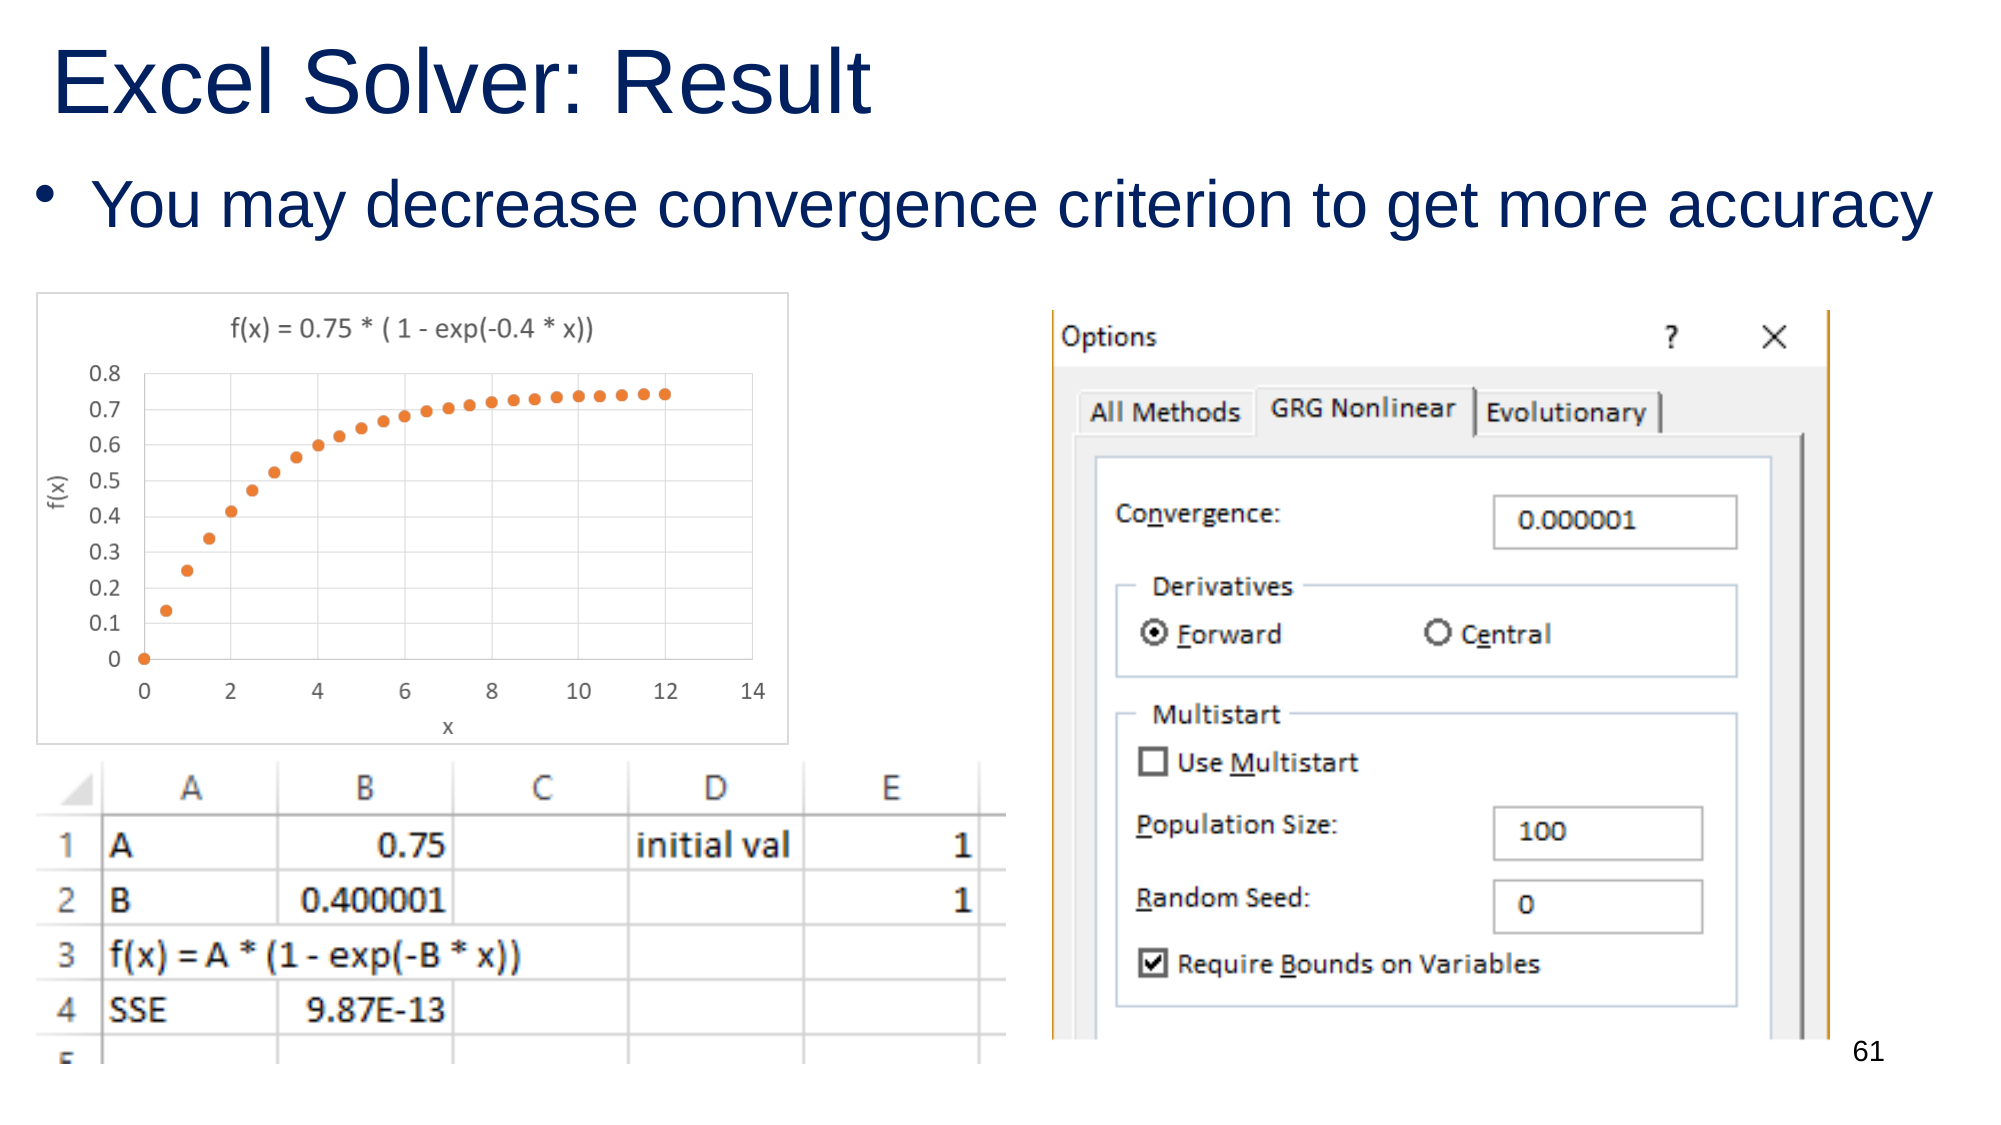

# Excel Solver: Result
You may decrease convergence criterion to get more accuracy